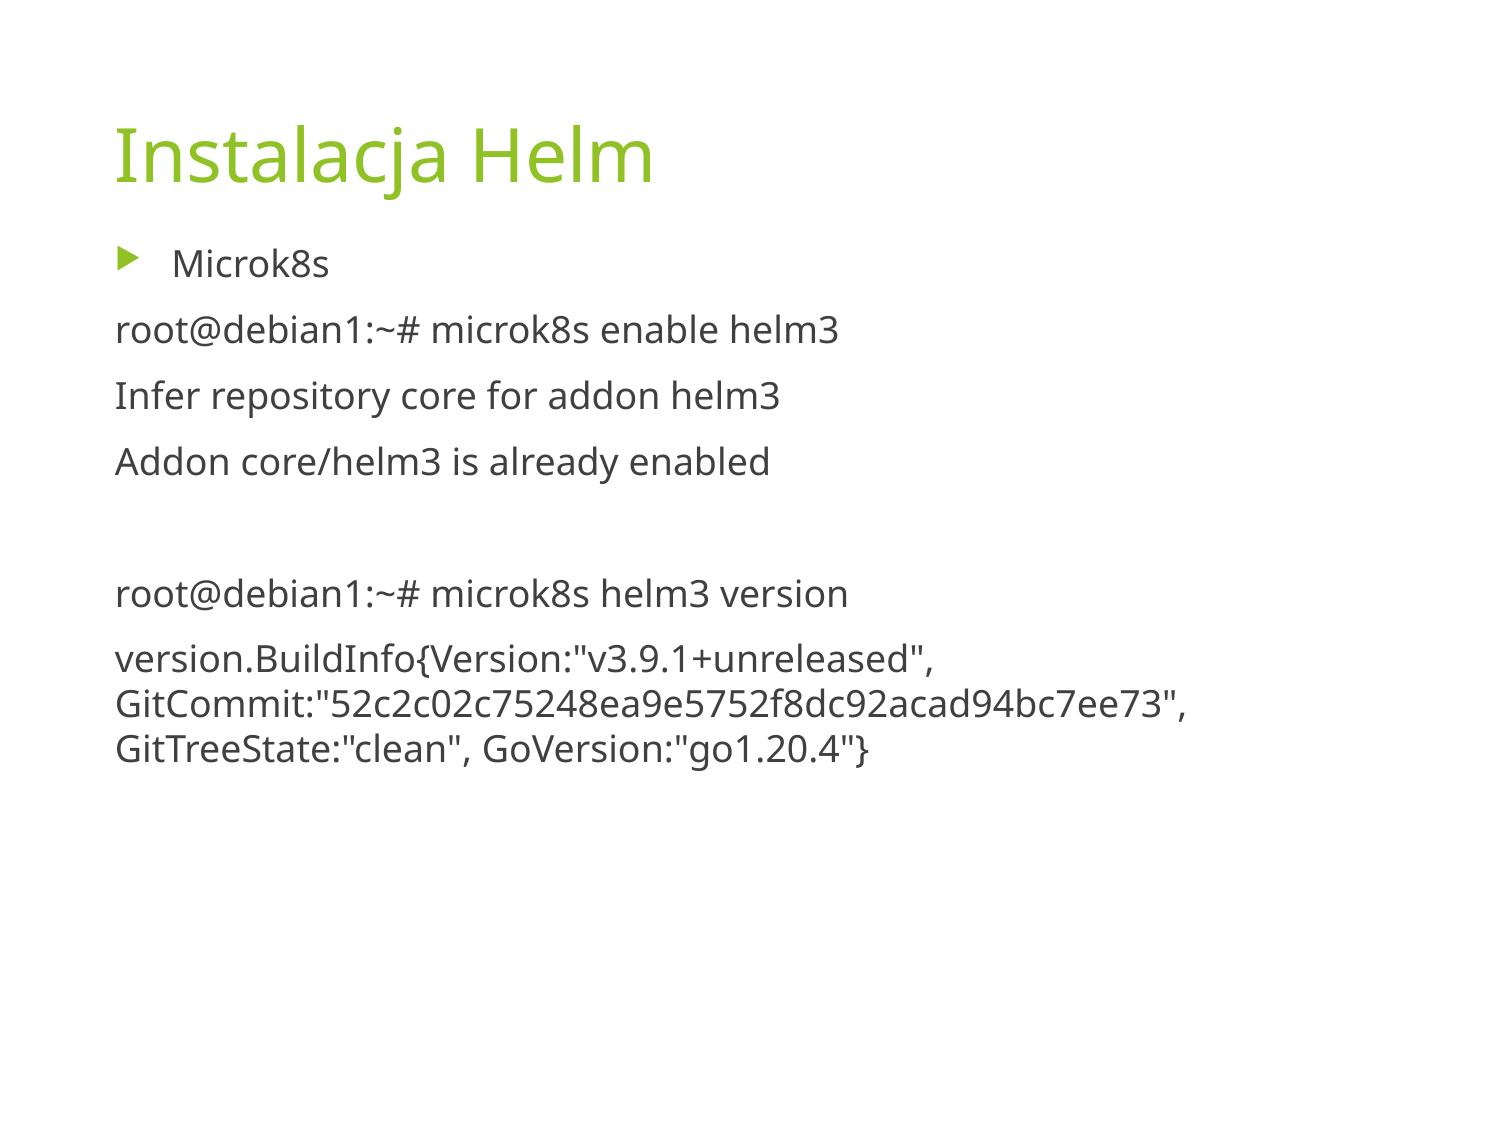

# Instalacja Helm
Microk8s
root@debian1:~# microk8s enable helm3
Infer repository core for addon helm3
Addon core/helm3 is already enabled
root@debian1:~# microk8s helm3 version
version.BuildInfo{Version:"v3.9.1+unreleased", GitCommit:"52c2c02c75248ea9e5752f8dc92acad94bc7ee73", GitTreeState:"clean", GoVersion:"go1.20.4"}